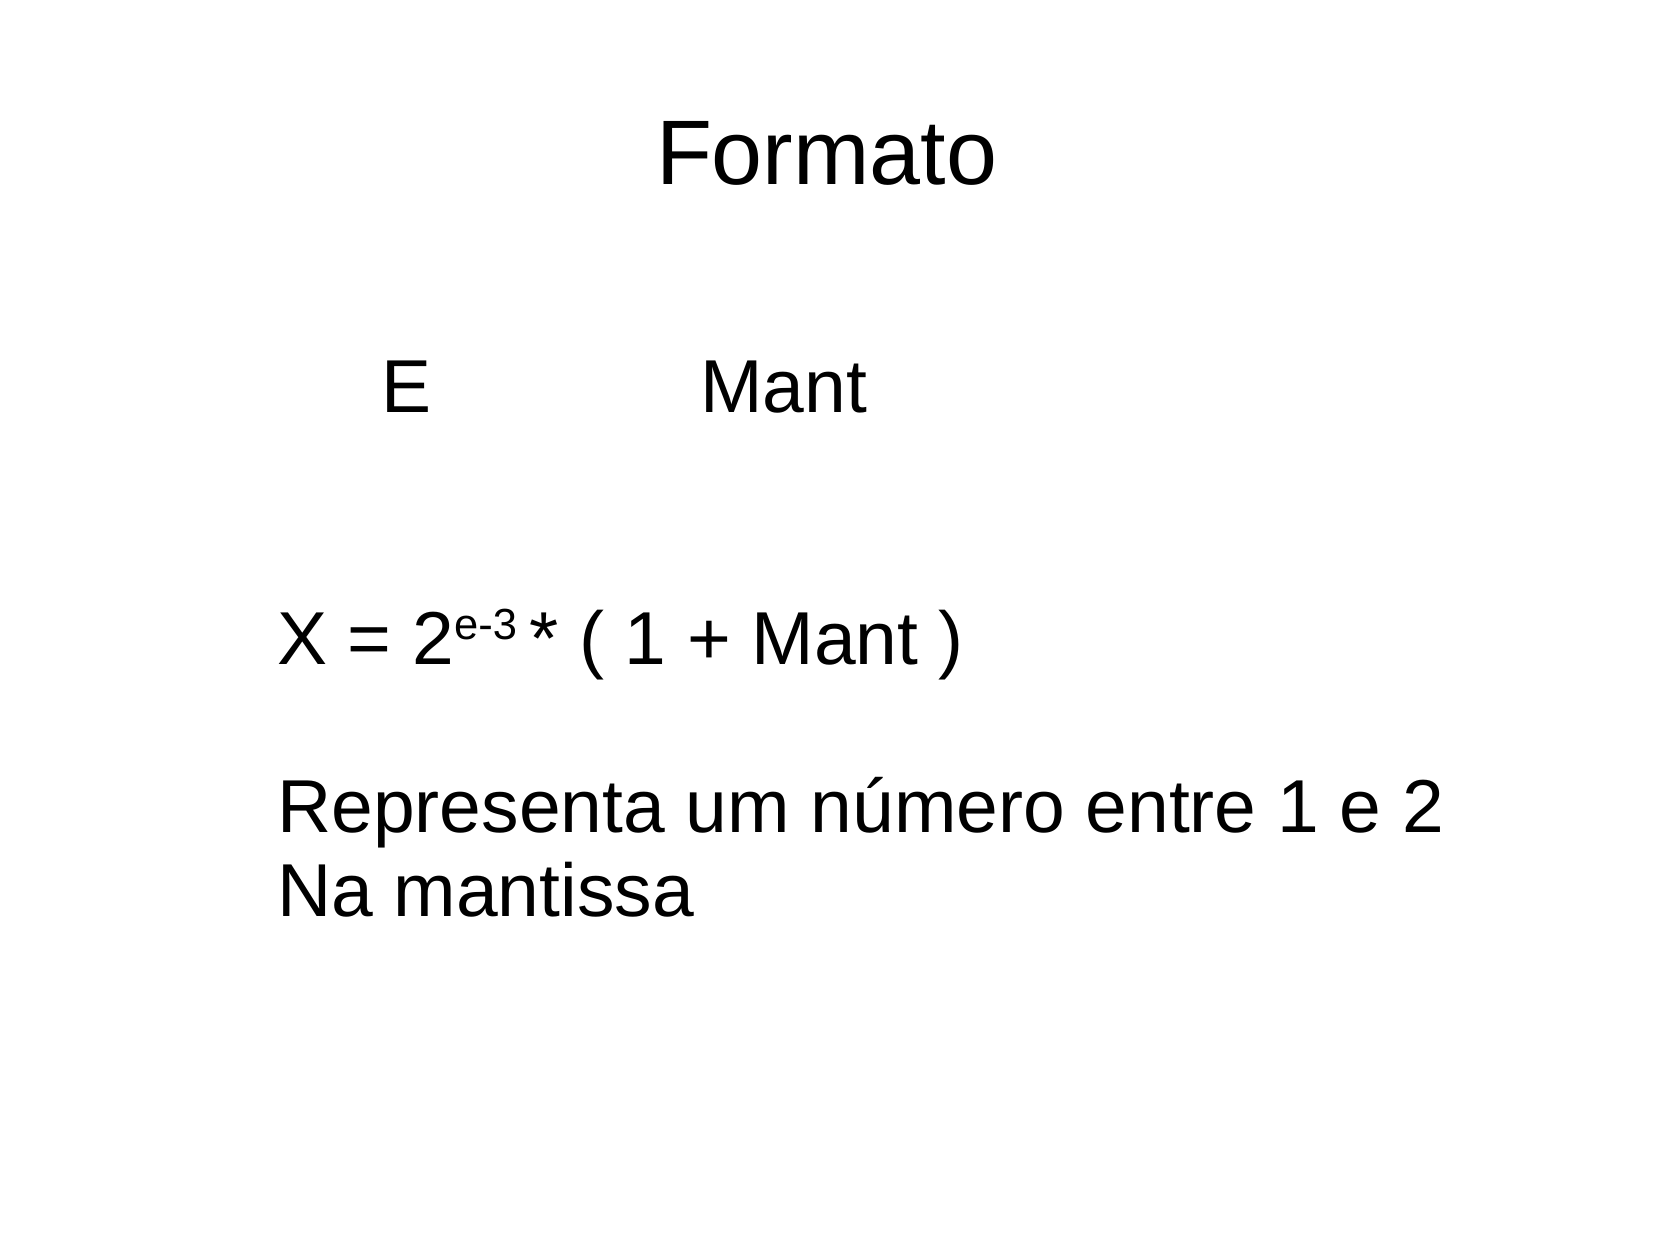

# Formato
 E Mant
X = 2e-3 * ( 1 + Mant )
Representa um número entre 1 e 2
Na mantissa